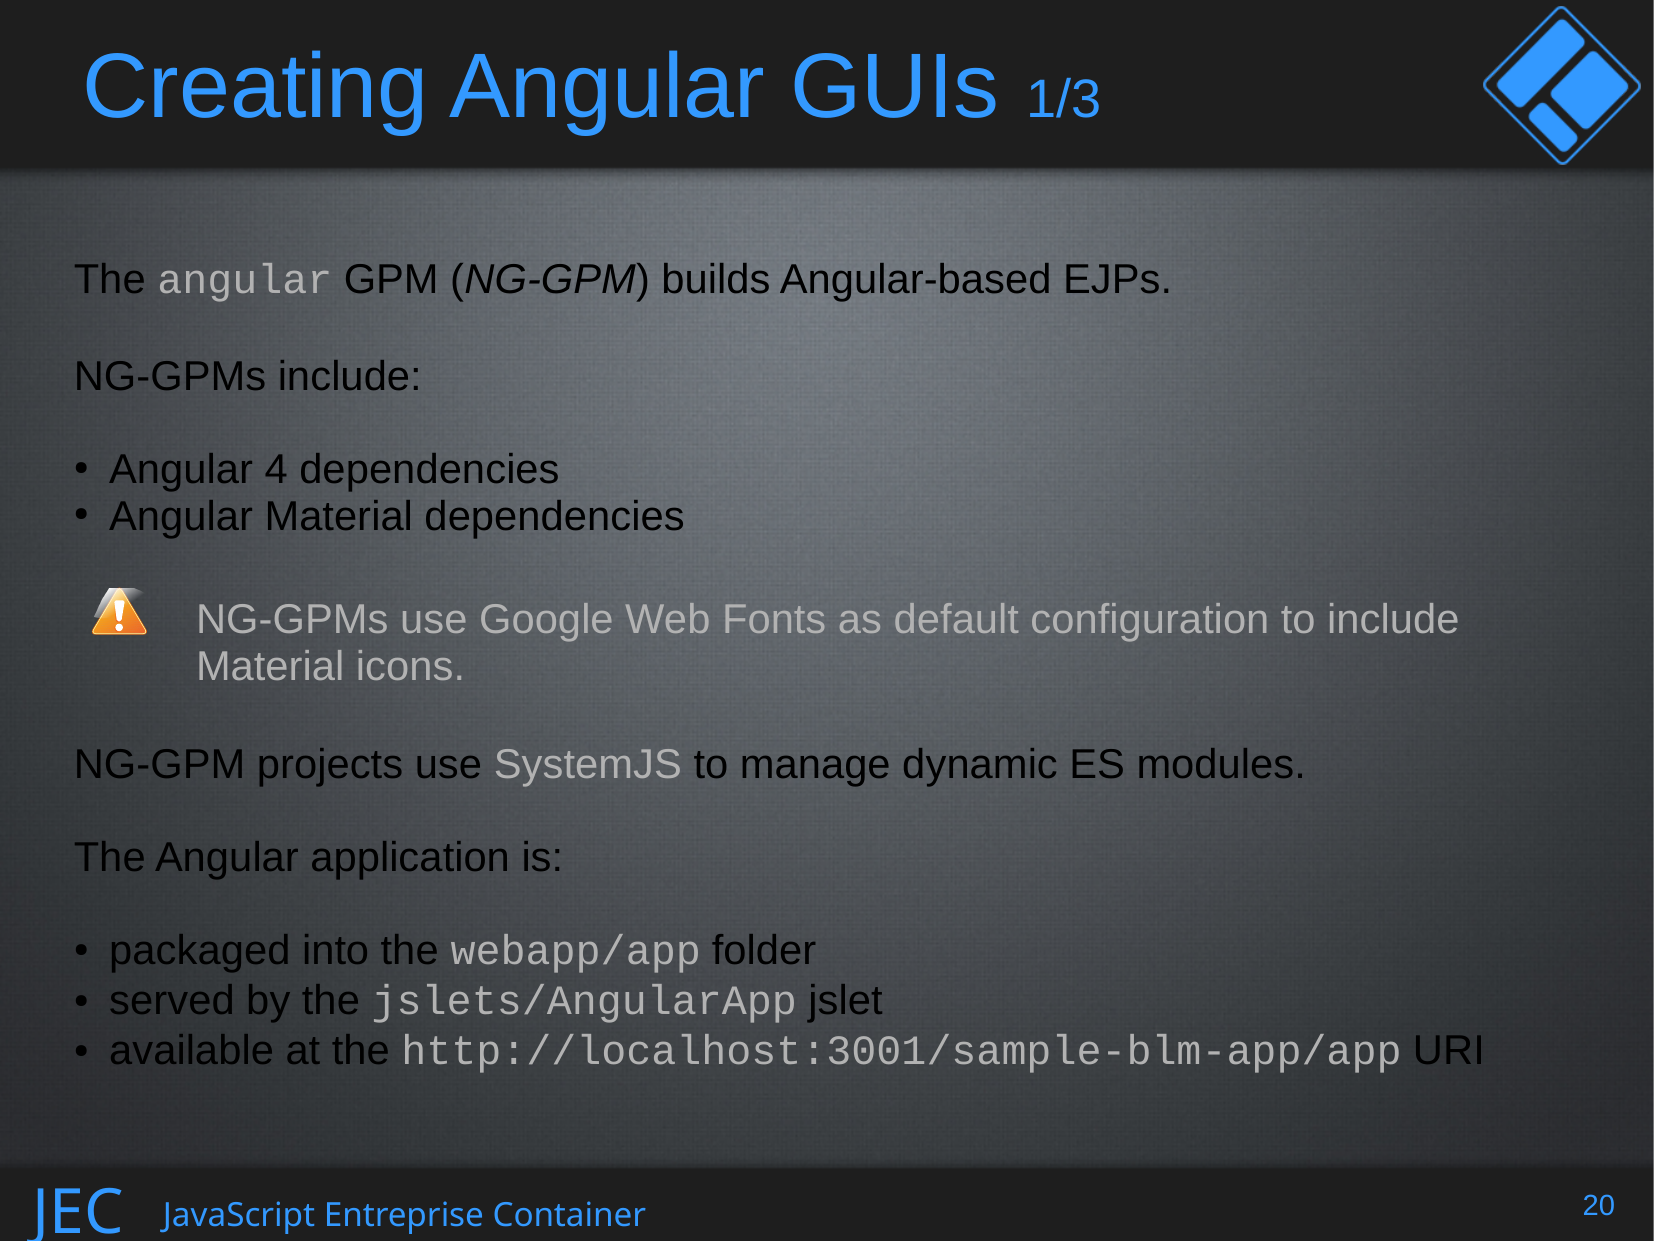

# Creating Angular GUIs 1/3
The angular GPM (NG-GPM) builds Angular-based EJPs.
NG-GPMs include:
Angular 4 dependencies
Angular Material dependencies
NG-GPMs use Google Web Fonts as default configuration to include Material icons.
NG-GPM projects use SystemJS to manage dynamic ES modules.
The Angular application is:
packaged into the webapp/app folder
served by the jslets/AngularApp jslet
available at the http://localhost:3001/sample-blm-app/app URI
JEC
20
JavaScript Entreprise Container